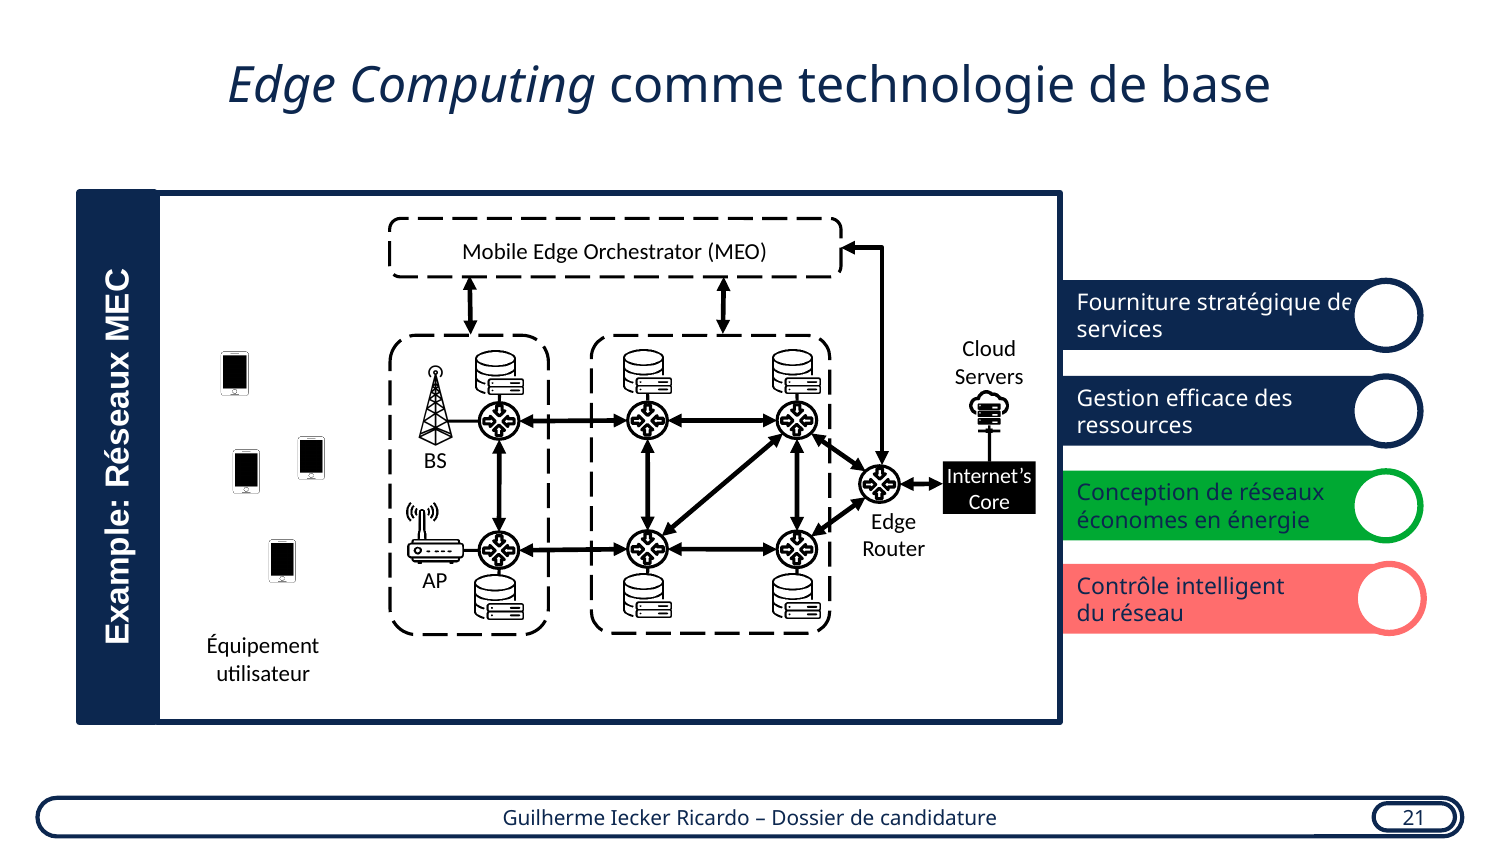

Edge Computing comme technologie de base
Cloud
Servers
BS
Internet’s
Core
AP
Équipement utilisateur
Edge
Router
Example: Réseaux MEC
Mobile Edge Orchestrator (MEO)
Fourniture stratégique de services
Gestion efficace des ressources
Conception de réseaux économes en énergie
Contrôle intelligent
du réseau
Guilherme Iecker Ricardo – Dossier de candidature
21